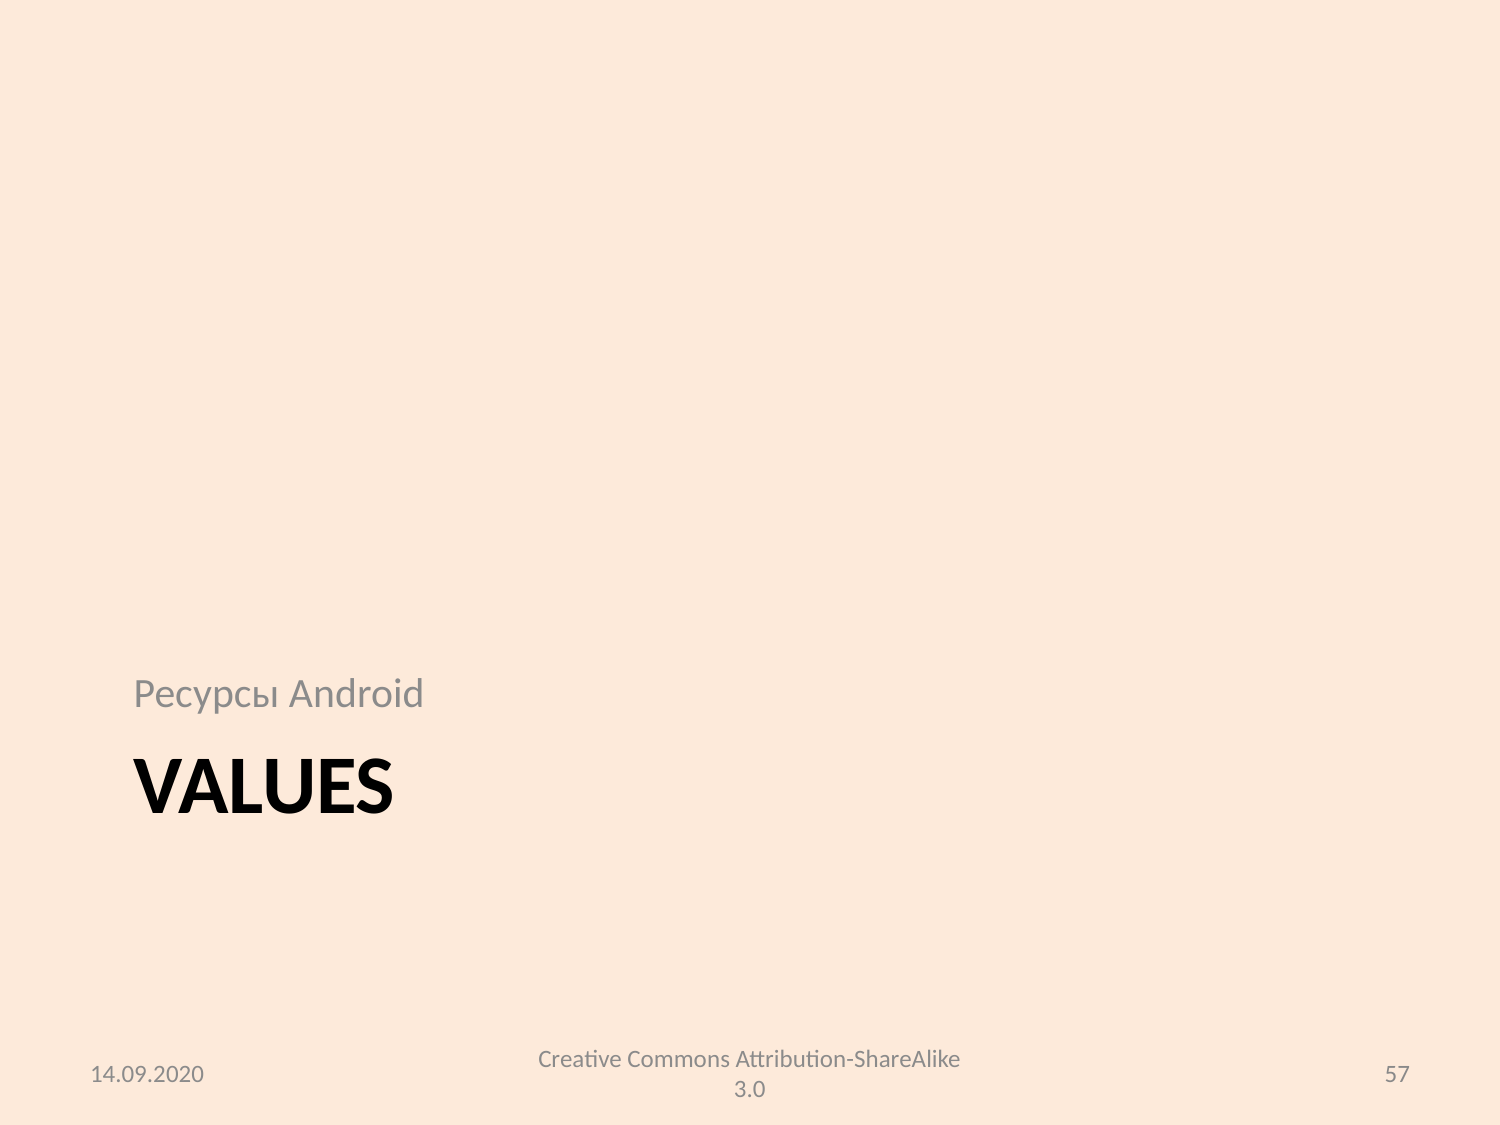

Ресурсы Android
# Values
14.09.2020
Creative Commons Attribution-ShareAlike 3.0